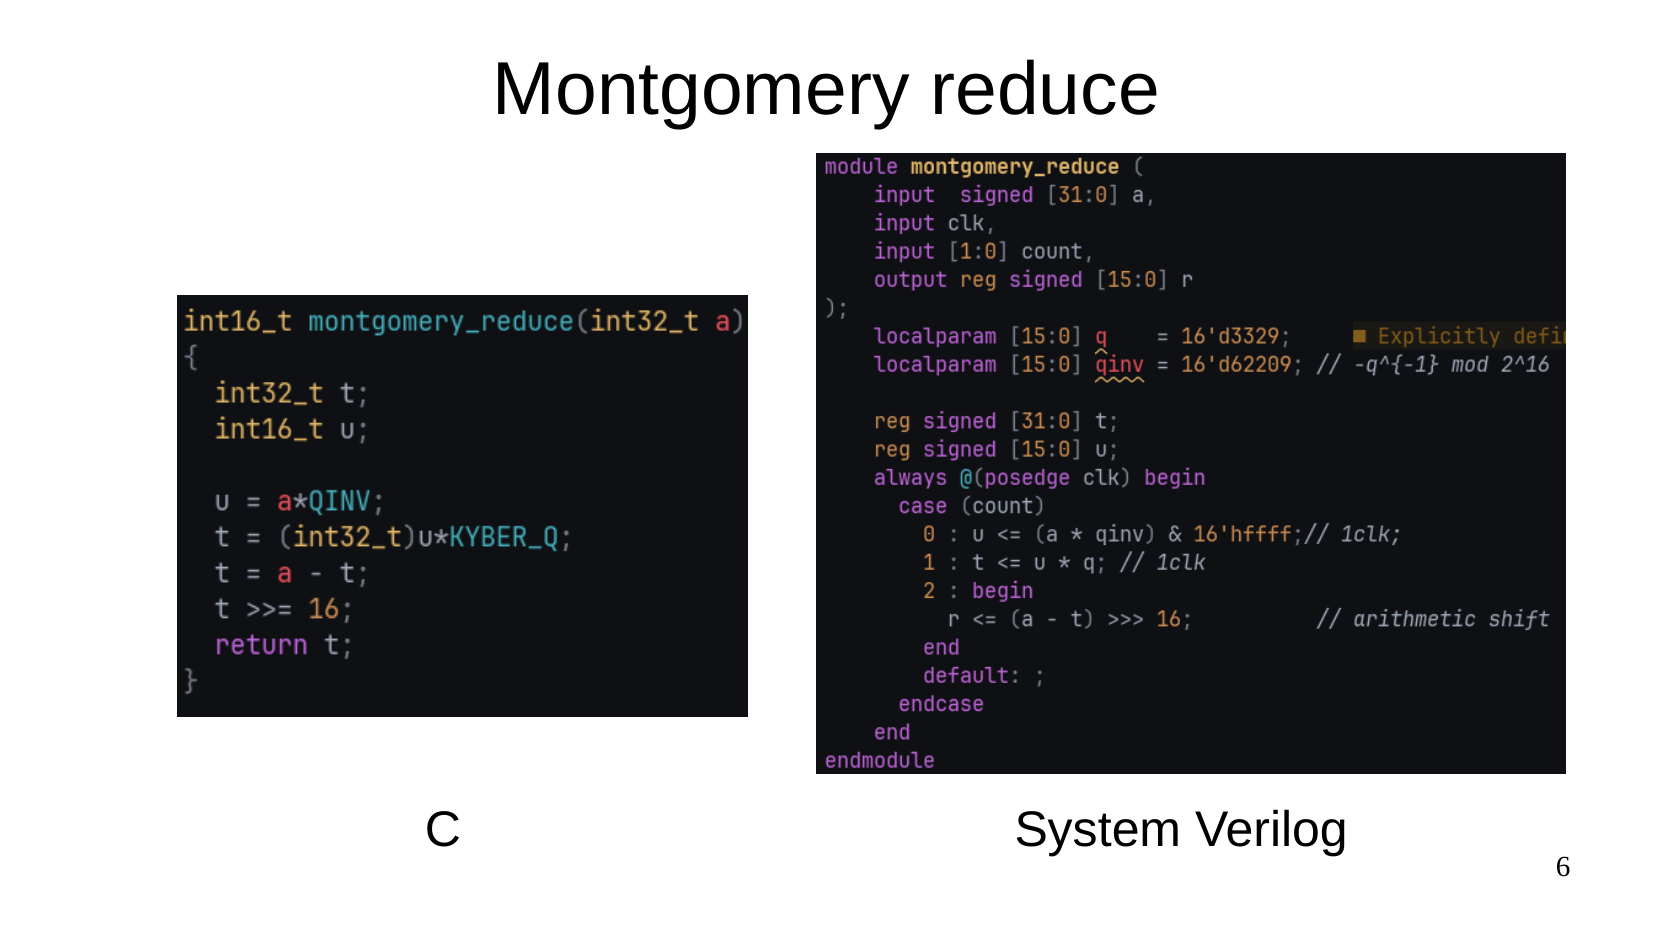

# Montgomery reduce
C
System Verilog
6